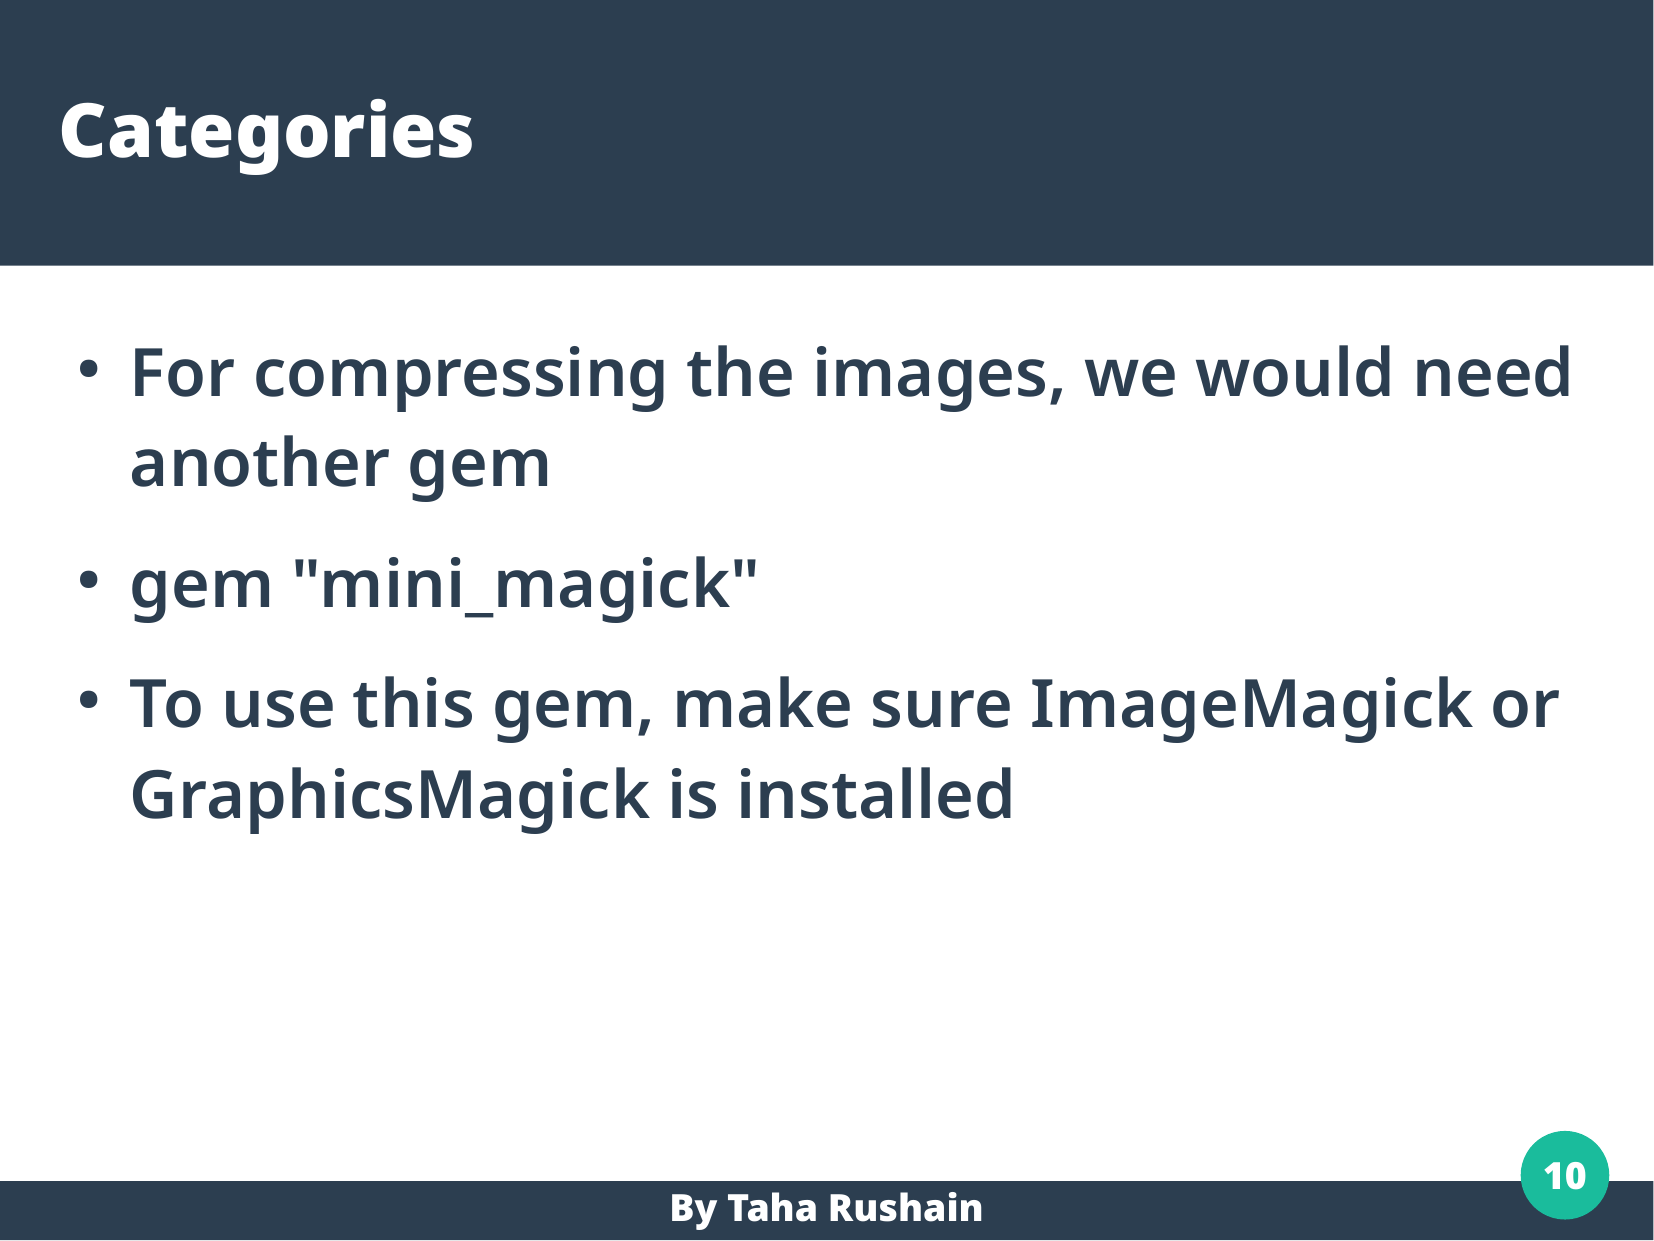

# Categories
For compressing the images, we would need another gem
gem "mini_magick"
To use this gem, make sure ImageMagick or GraphicsMagick is installed
10
By Taha Rushain